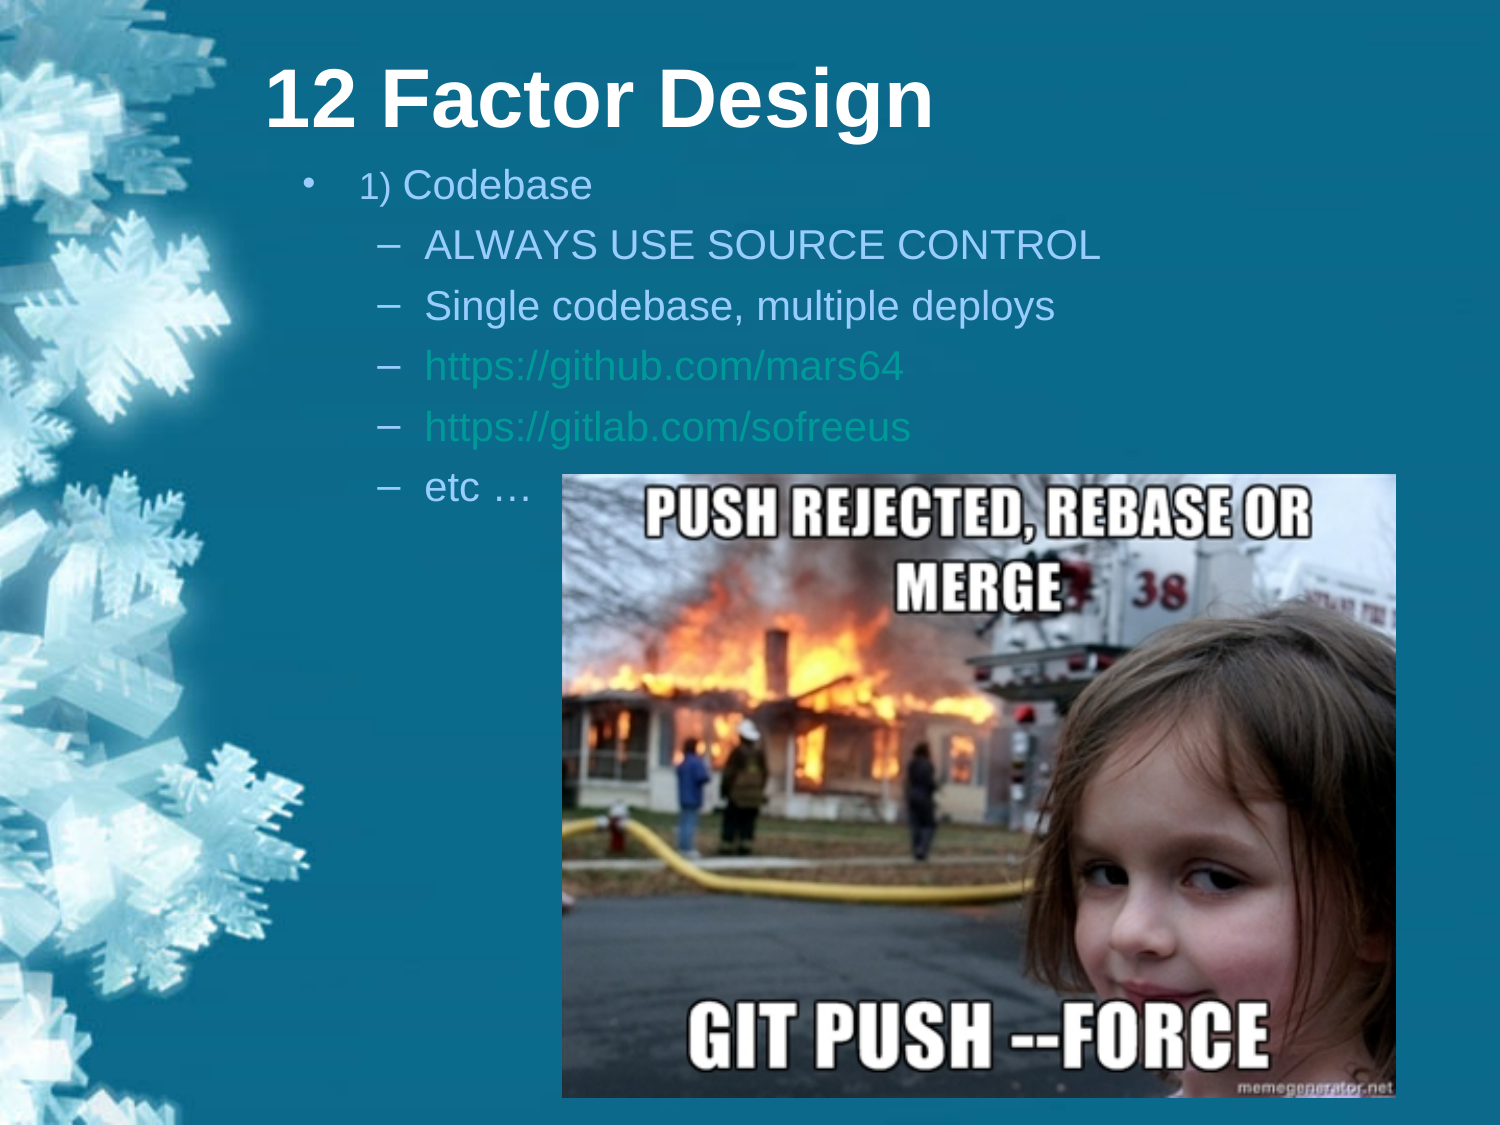

# 12 Factor Design
1) Codebase
ALWAYS USE SOURCE CONTROL
Single codebase, multiple deploys
https://github.com/mars64
https://gitlab.com/sofreeus
etc …